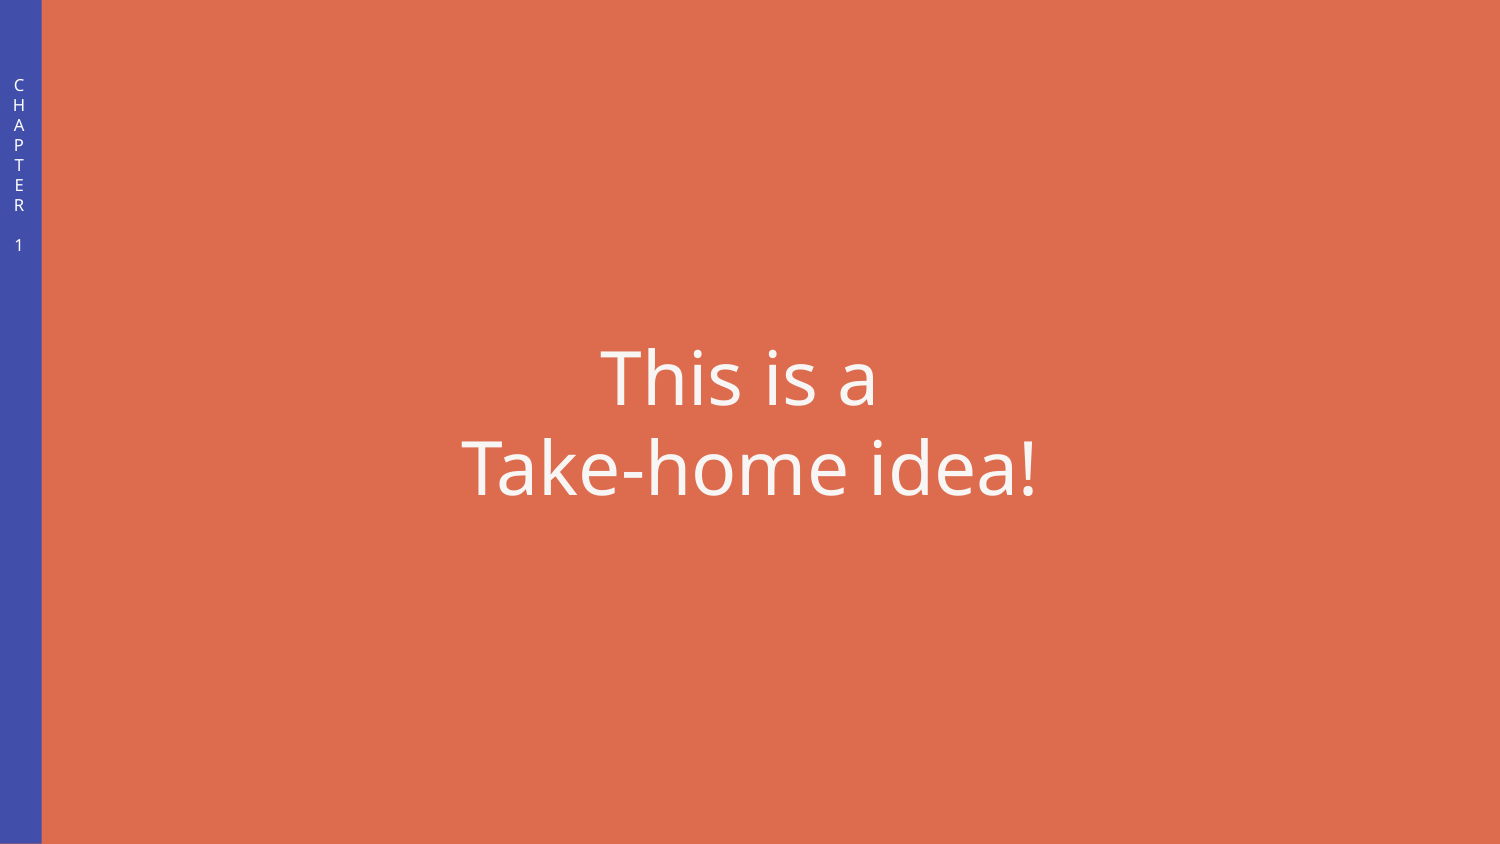

C
H
A
P
T
E
R
1
This is a
Take-home idea!